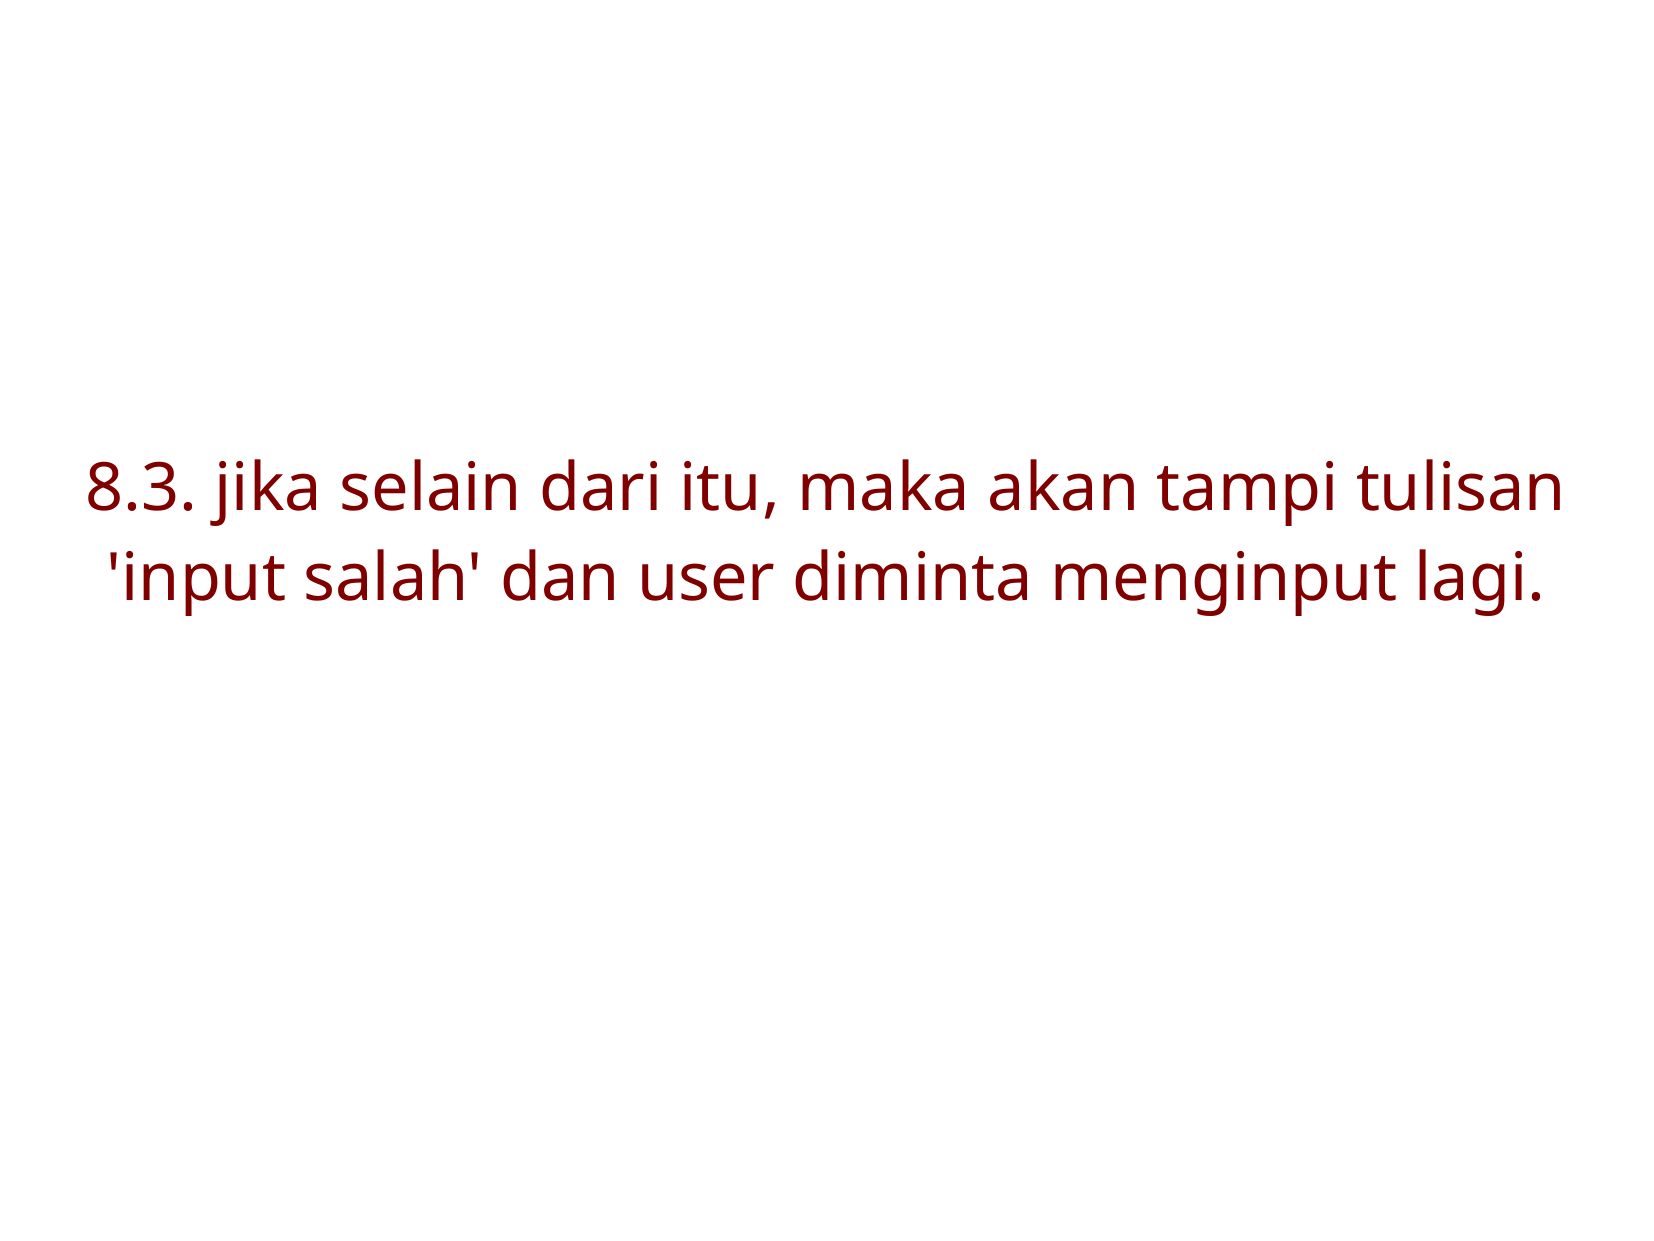

# 8.3. jika selain dari itu, maka akan tampi tulisan 'input salah' dan user diminta menginput lagi.